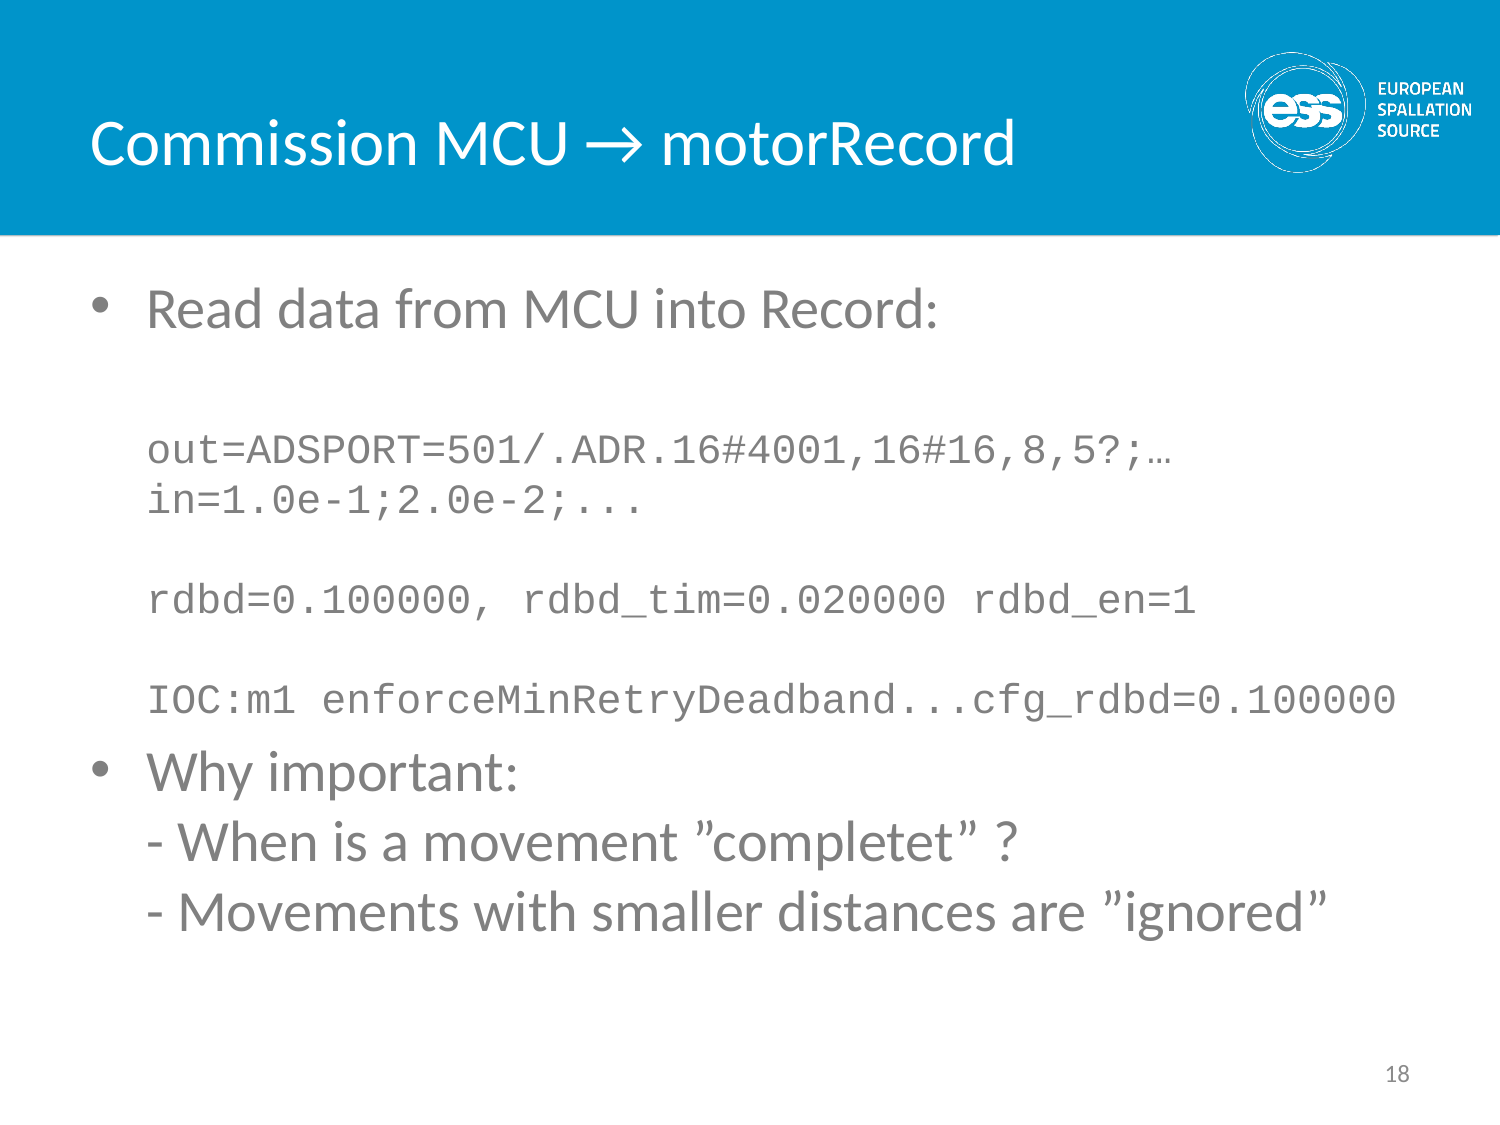

# Commission MCU → motorRecord
Read data from MCU into Record:
out=ADSPORT=501/.ADR.16#4001,16#16,8,5?;…
in=1.0e-1;2.0e-2;...
rdbd=0.100000, rdbd_tim=0.020000 rdbd_en=1
IOC:m1 enforceMinRetryDeadband...cfg_rdbd=0.100000
Why important:
- When is a movement ”completet” ?
- Movements with smaller distances are ”ignored”